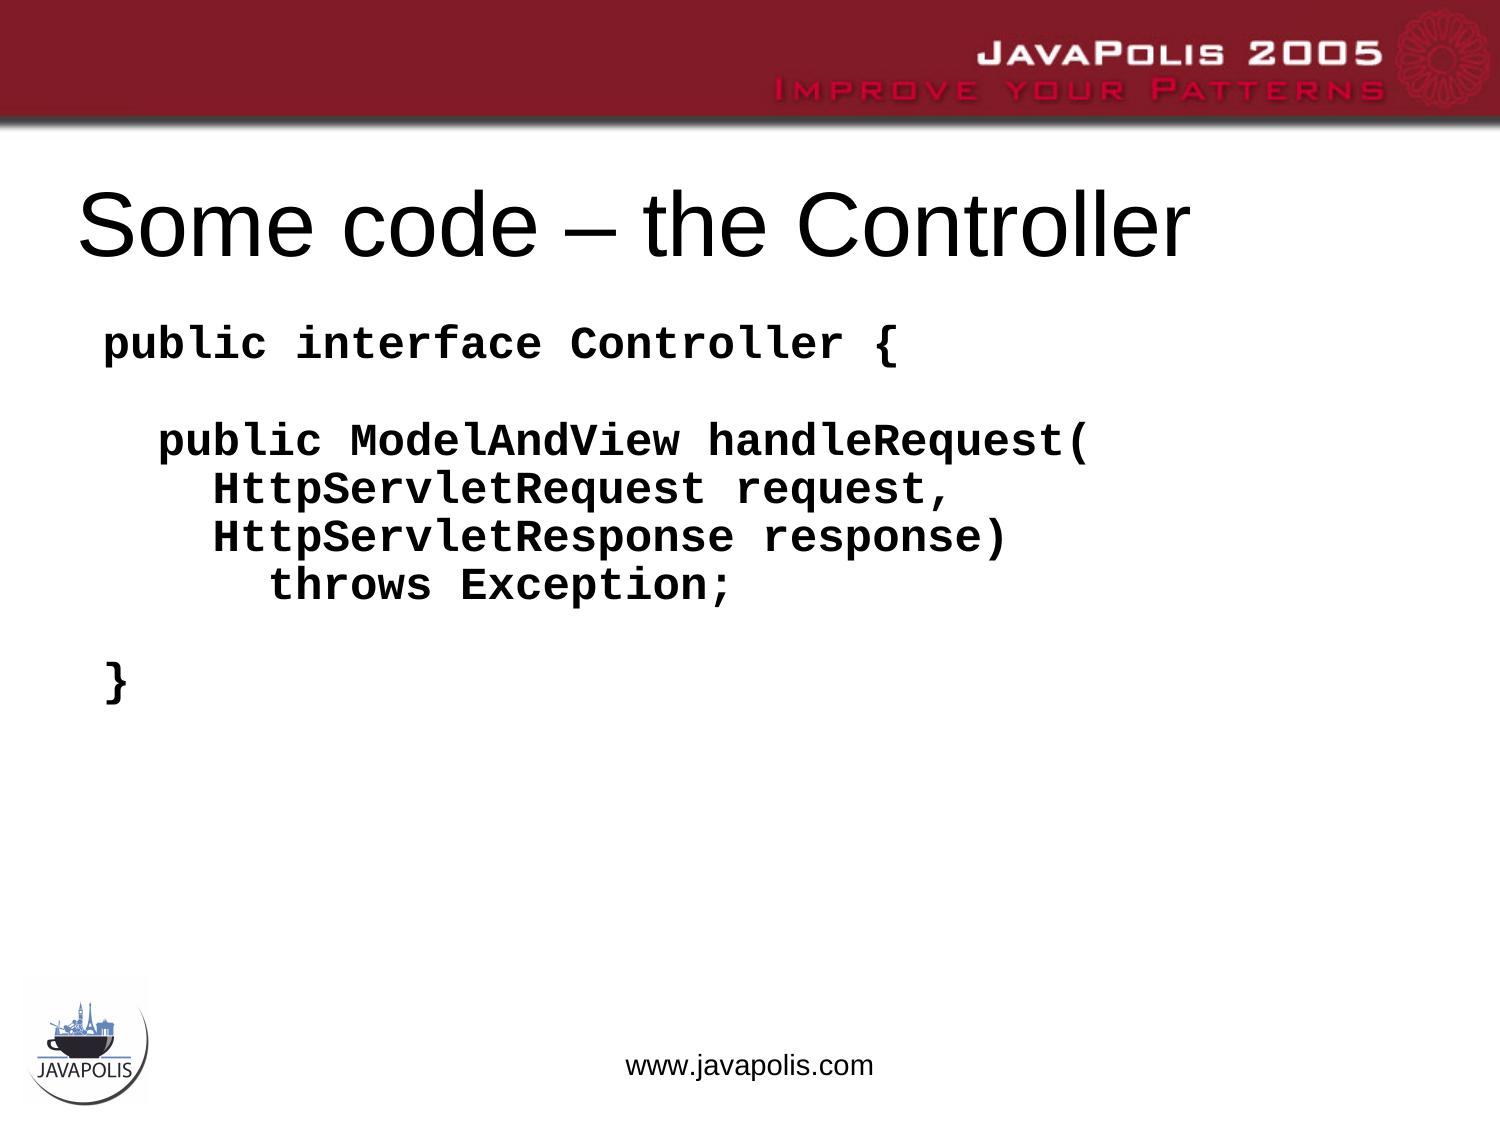

# Some code – the Controller
public interface Controller {
 public ModelAndView handleRequest(
 HttpServletRequest request,
 HttpServletResponse response)
 throws Exception;
}